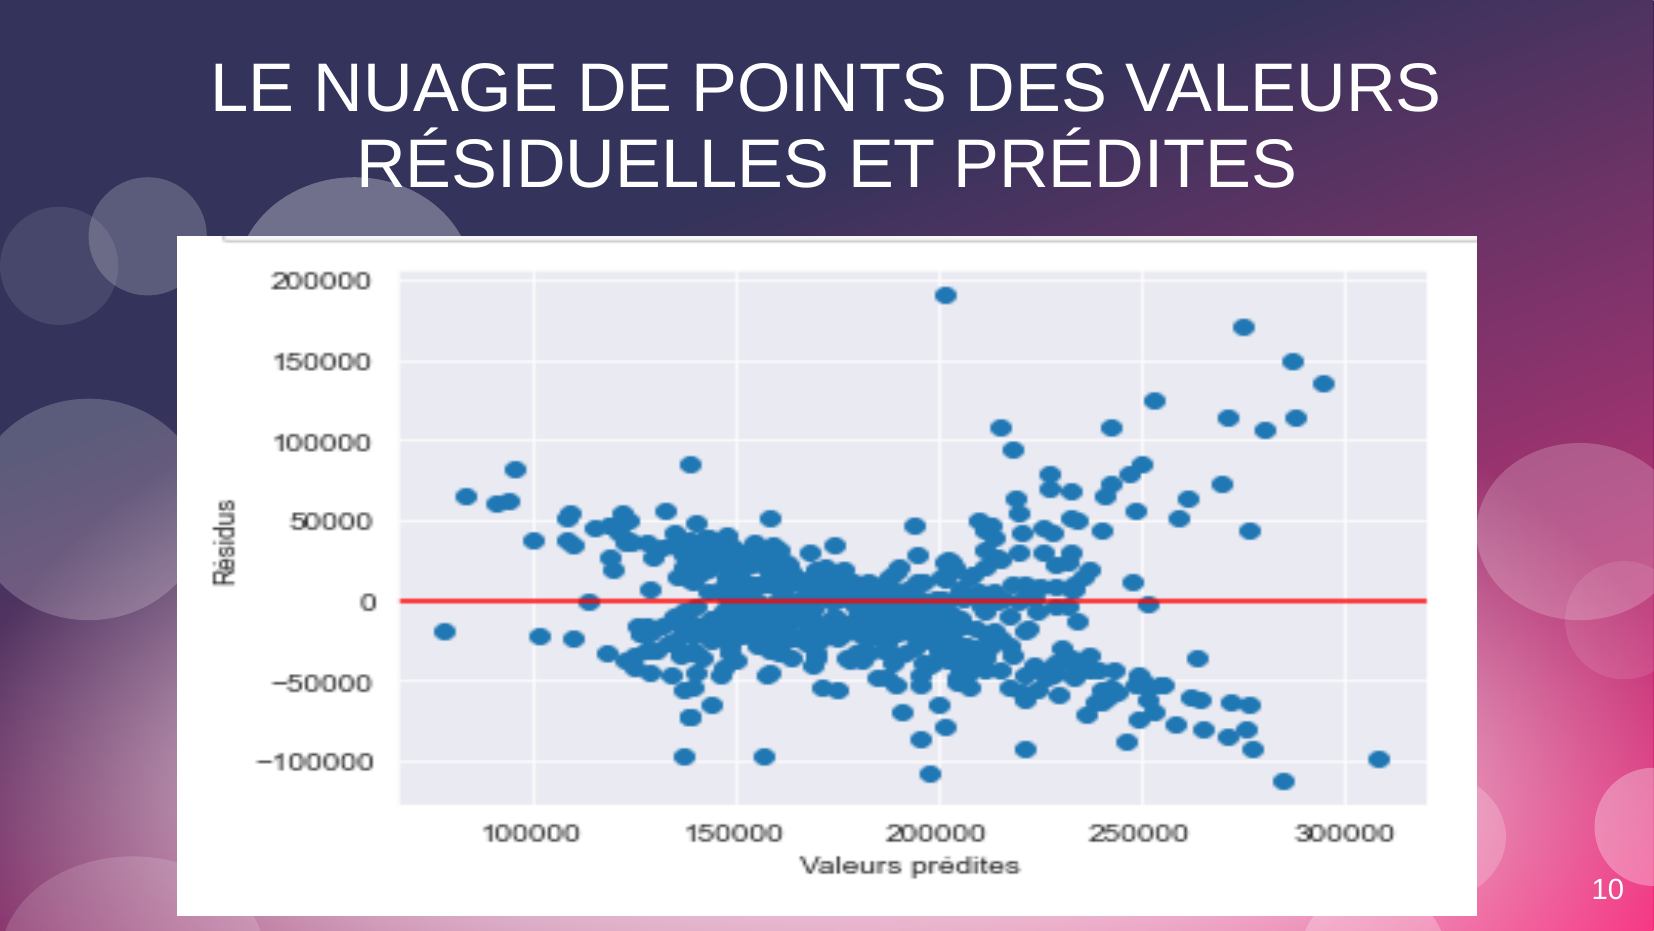

# LE NUAGE DE POINTS DES VALEURS RÉSIDUELLES ET PRÉDITES